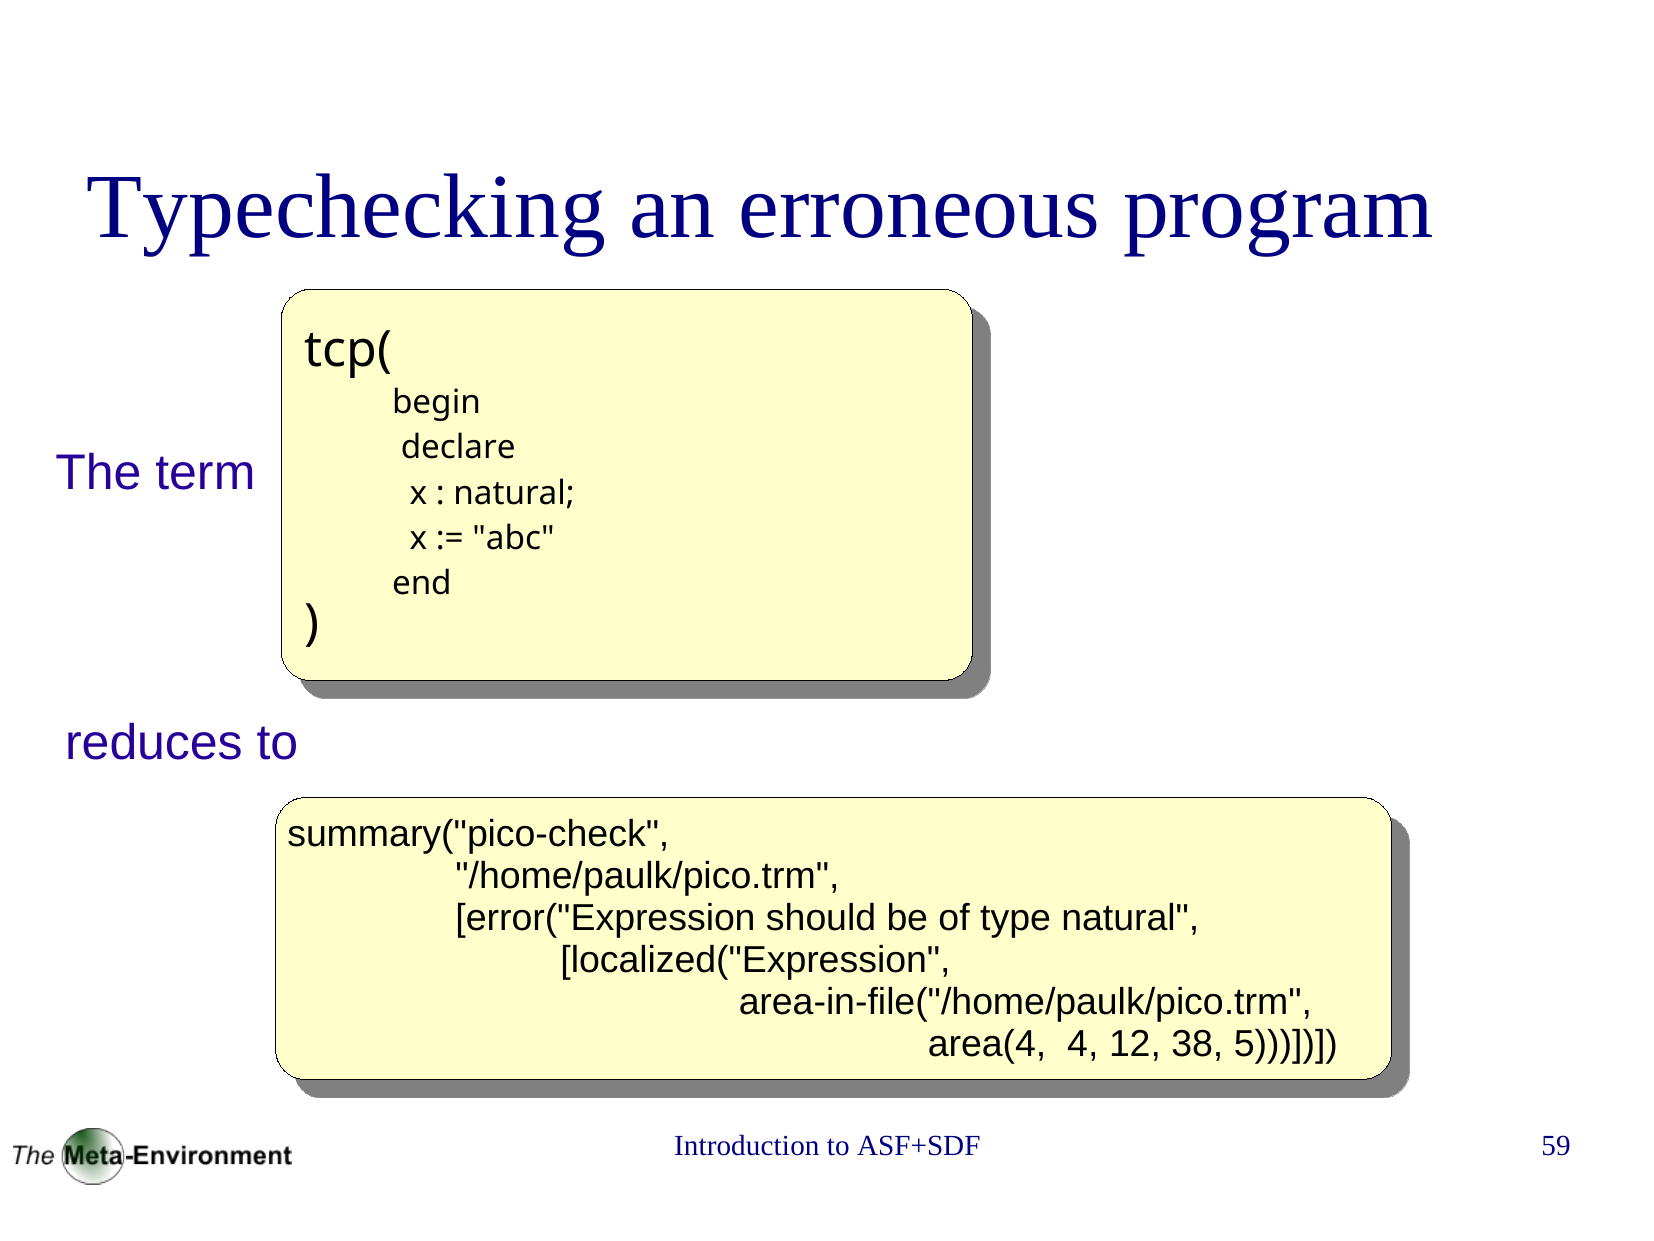

# Typechecking an erroneous program
tcp(
)
begin
 declare
 x : natural;
 x := "abc"
end
The term
reduces to
summary("pico-check",
 "/home/paulk/pico.trm",
 [error("Expression should be of type natural",
 [localized("Expression",
 area-in-file("/home/paulk/pico.trm",
 area(4, 4, 12, 38, 5)))])])
59